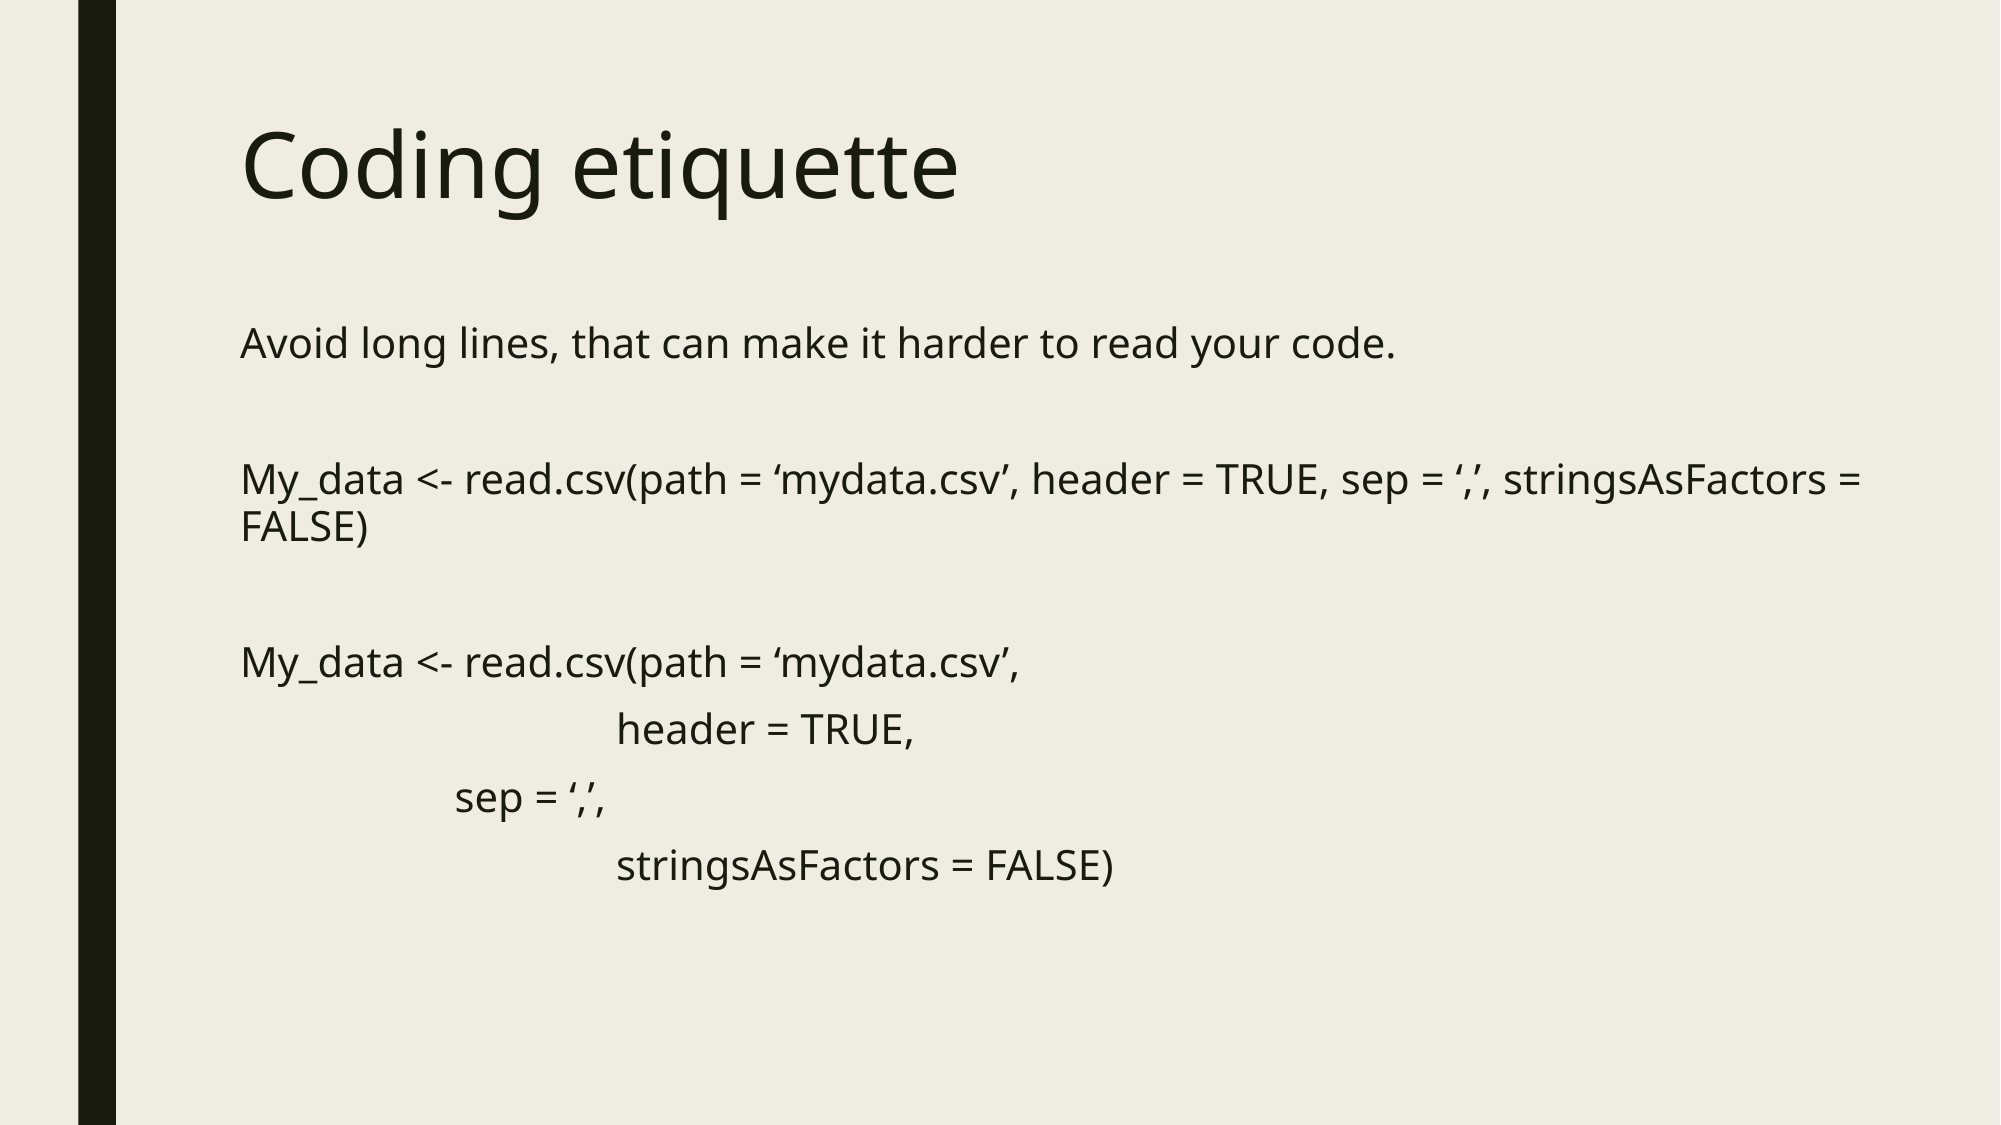

# Coding etiquette
Avoid long lines, that can make it harder to read your code.
My_data <- read.csv(path = ‘mydata.csv’, header = TRUE, sep = ‘,’, stringsAsFactors = FALSE)
My_data <- read.csv(path = ‘mydata.csv’,
 header = TRUE,
		 sep = ‘,’,
 stringsAsFactors = FALSE)